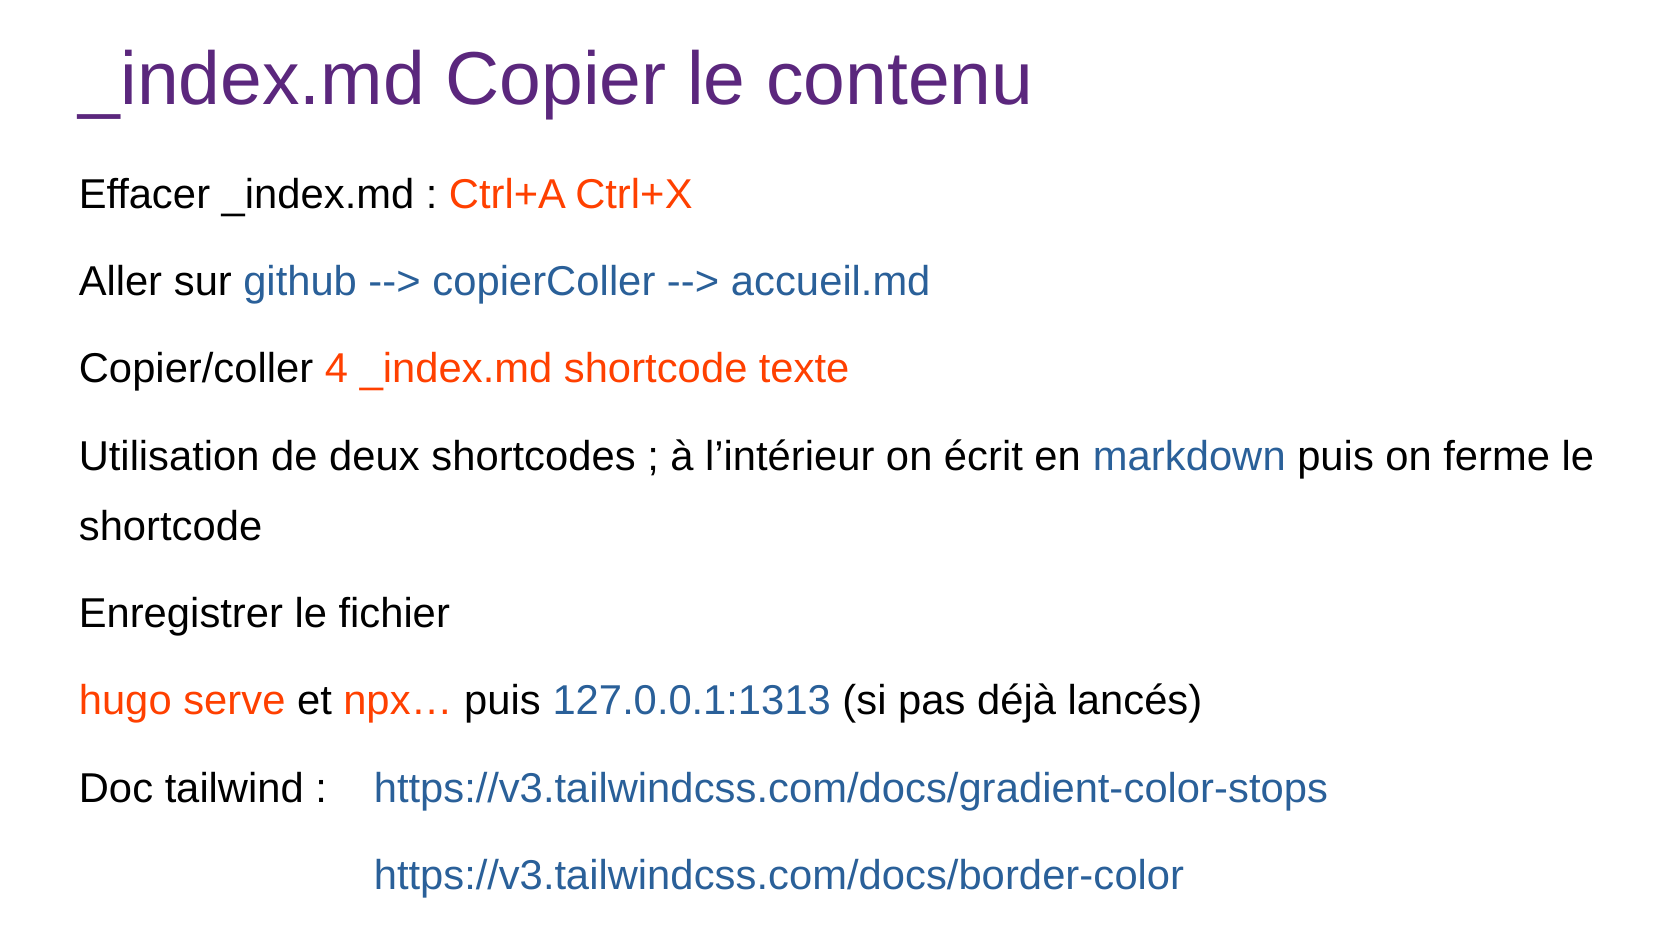

# _index.md Copier le contenu
Effacer _index.md : Ctrl+A Ctrl+X
Aller sur github --> copierColler --> accueil.md
Copier/coller 4 _index.md shortcode texte
Utilisation de deux shortcodes ; à l’intérieur on écrit en markdown puis on ferme le shortcode
Enregistrer le fichier
hugo serve et npx… puis 127.0.0.1:1313 (si pas déjà lancés)
Doc tailwind : 	https://v3.tailwindcss.com/docs/gradient-color-stops
				https://v3.tailwindcss.com/docs/border-color